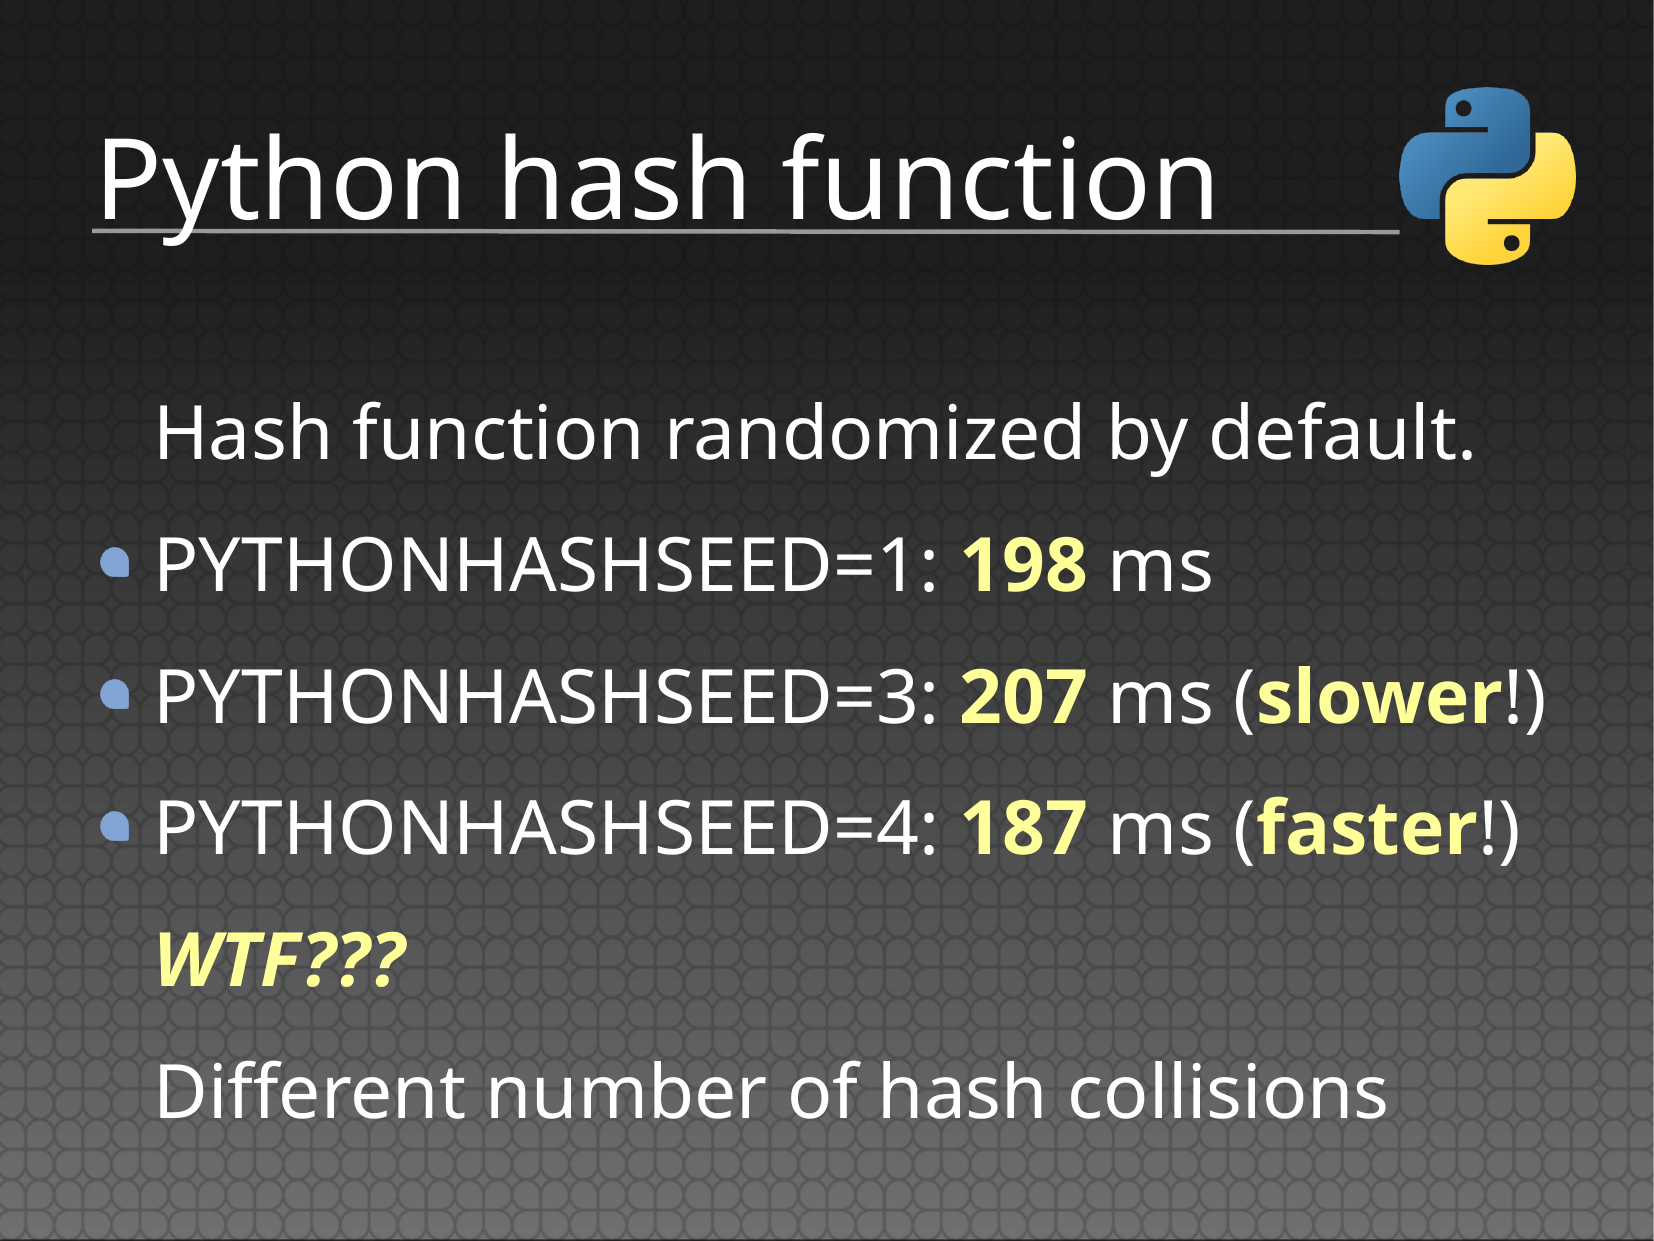

Python hash function
# Hash function randomized by default.
PYTHONHASHSEED=1: 198 ms
PYTHONHASHSEED=3: 207 ms (slower!)
PYTHONHASHSEED=4: 187 ms (faster!)
WTF???
Different number of hash collisions